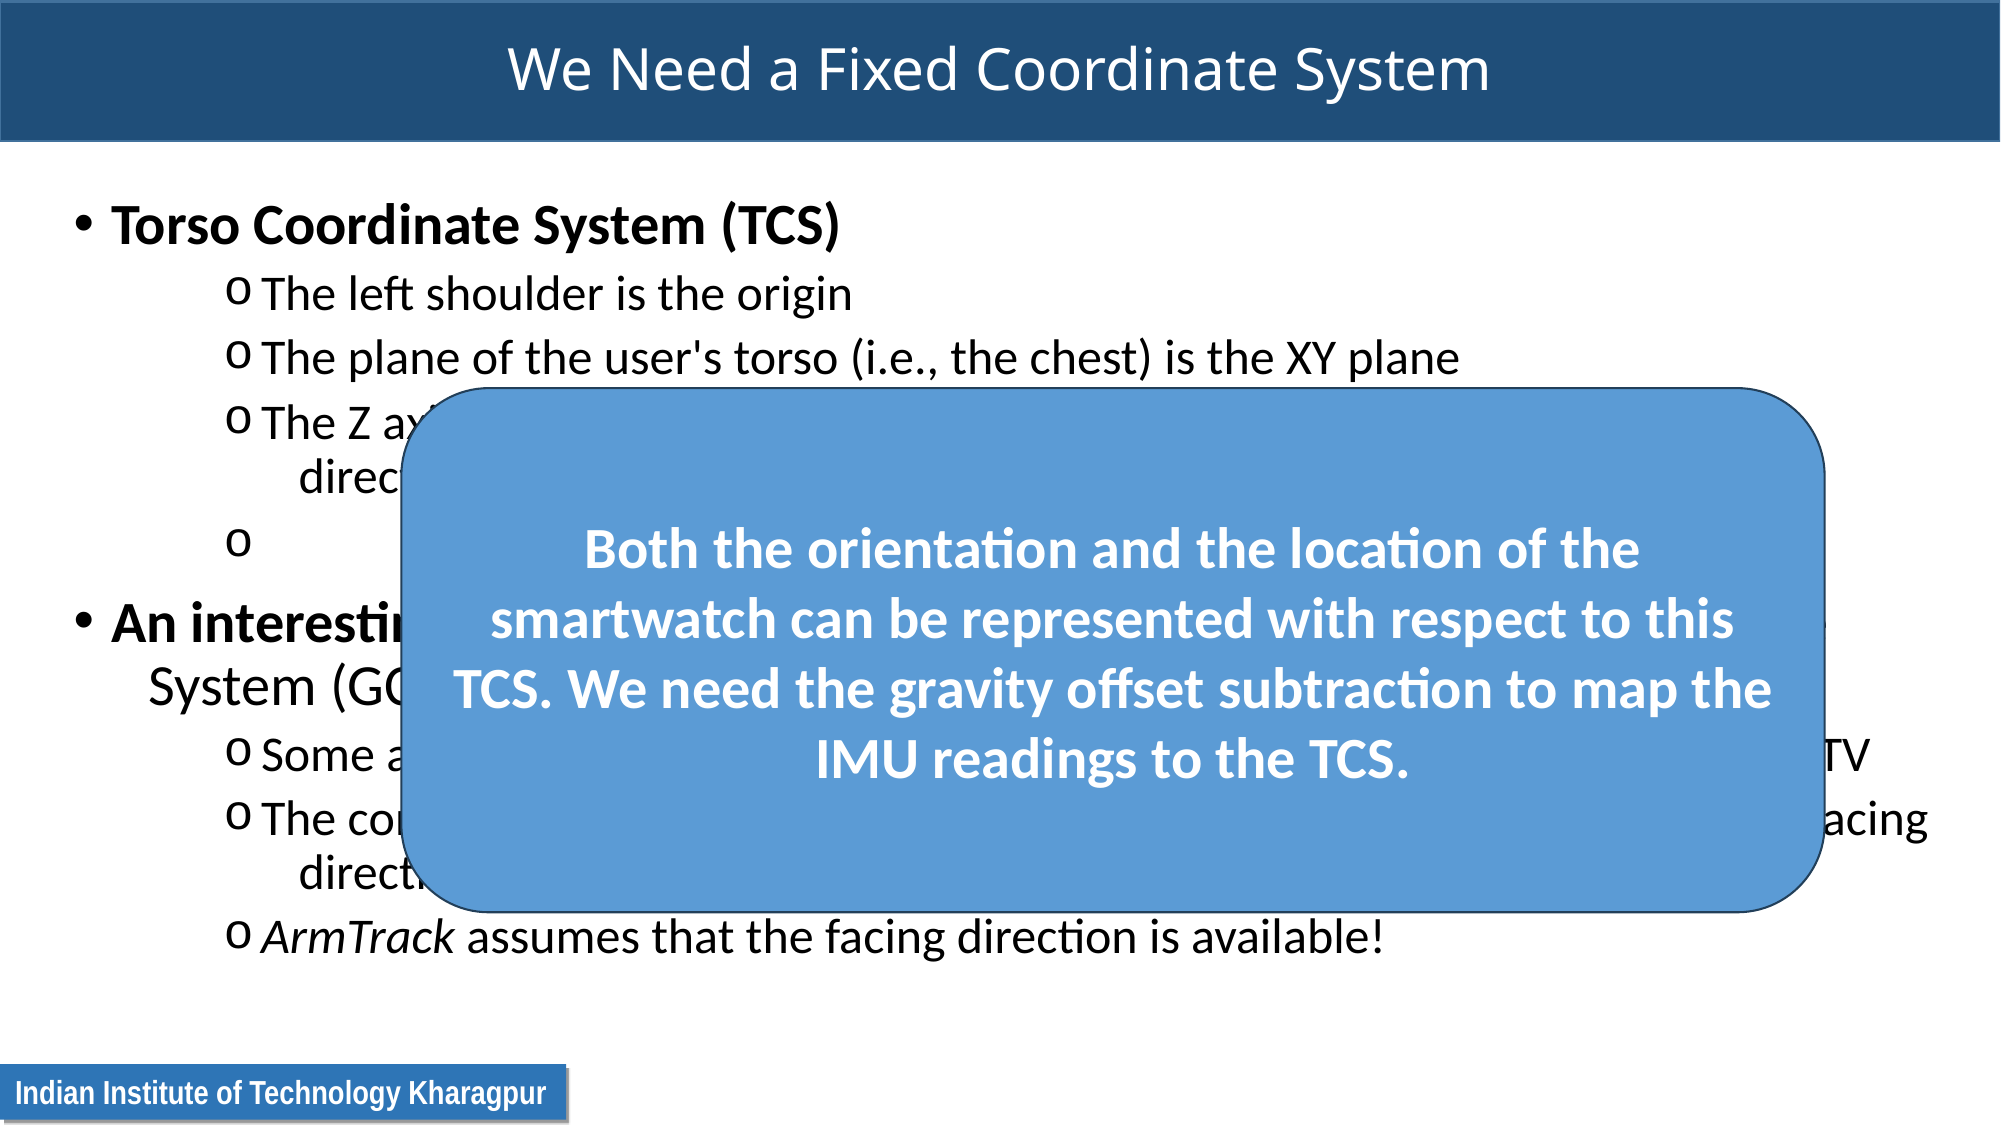

We Need a Fixed Coordinate System
# Torso Coordinate System (TCS)
The left shoulder is the origin
The plane of the user's torso (i.e., the chest) is the XY plane
The Z axis will be the line emanating from the left shoulder in the frontward direction, perpendicular to the torso
An interesting system: Can you convert the TCS to the Global Coordinate System (GCS)?
Some application needs GCS; for example, pointing a TV remote towards the TV
The compass in the watch can be used to map TCS to GCS, but you need the facing direction
ArmTrack assumes that the facing direction is available!
Both the orientation and the location of the smartwatch can be represented with respect to this TCS. We need the gravity offset subtraction to map the IMU readings to the TCS.